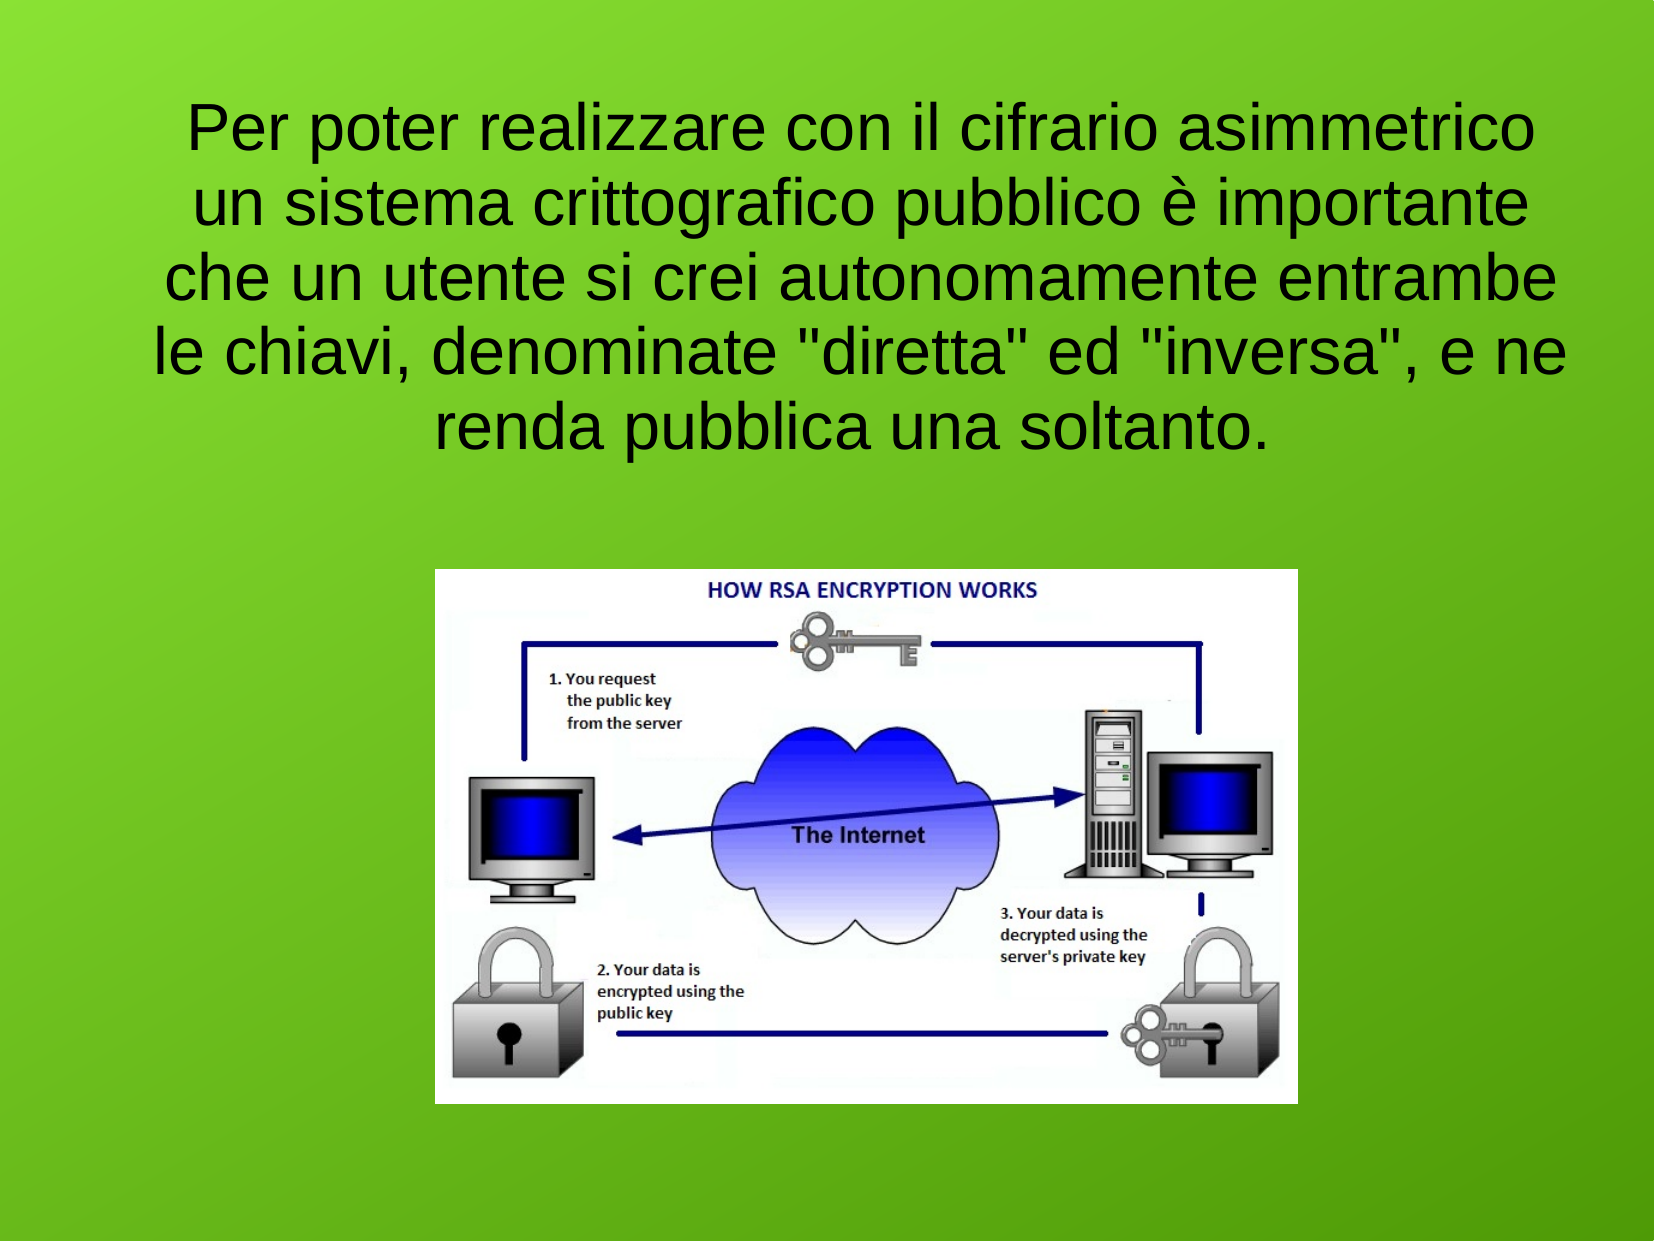

# Per poter realizzare con il cifrario asimmetrico un sistema crittografico pubblico è importante che un utente si crei autonomamente entrambe le chiavi, denominate "diretta" ed "inversa", e ne renda pubblica una soltanto.